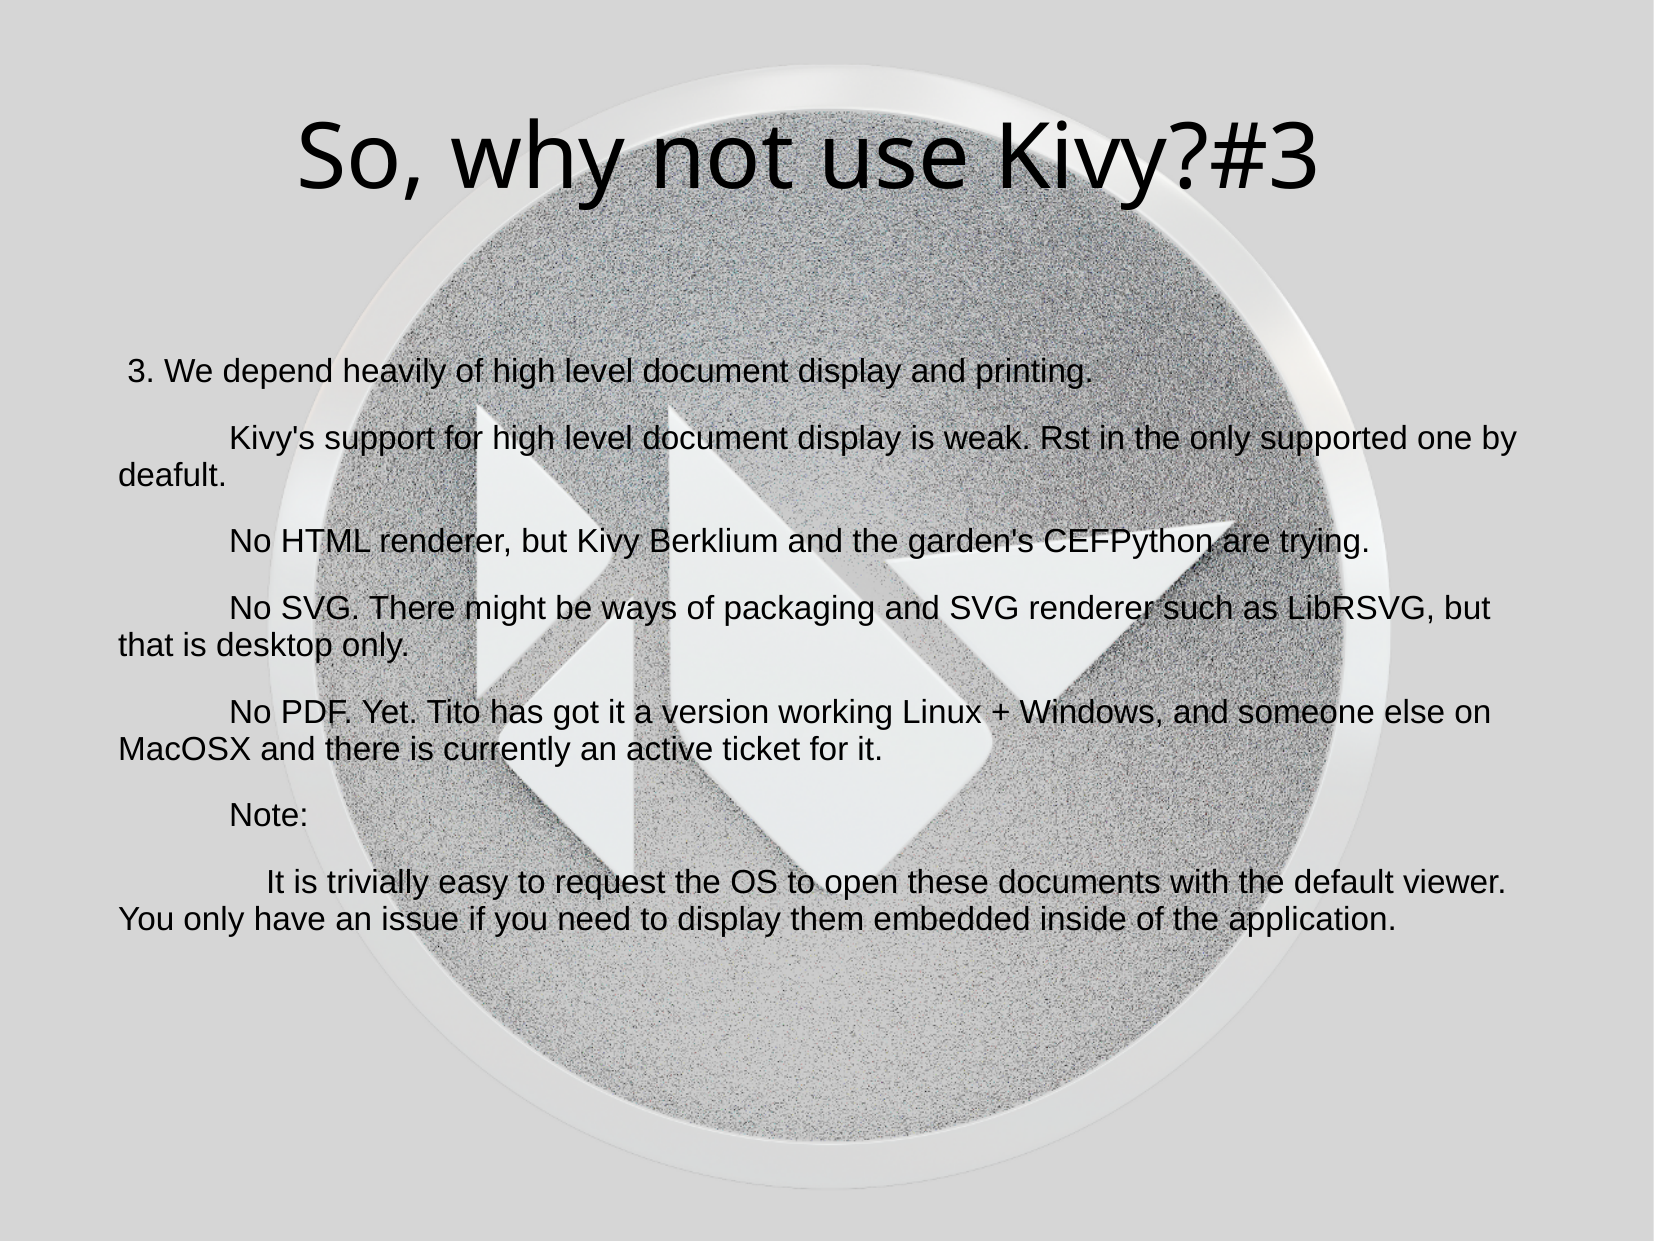

# So, why not use Kivy?#3
 3. We depend heavily of high level document display and printing.
 Kivy's support for high level document display is weak. Rst in the only supported one by deafult.
 No HTML renderer, but Kivy Berklium and the garden's CEFPython are trying.
 No SVG. There might be ways of packaging and SVG renderer such as LibRSVG, but that is desktop only.
 No PDF. Yet. Tito has got it a version working Linux + Windows, and someone else on MacOSX and there is currently an active ticket for it.
 Note:
 It is trivially easy to request the OS to open these documents with the default viewer. You only have an issue if you need to display them embedded inside of the application.